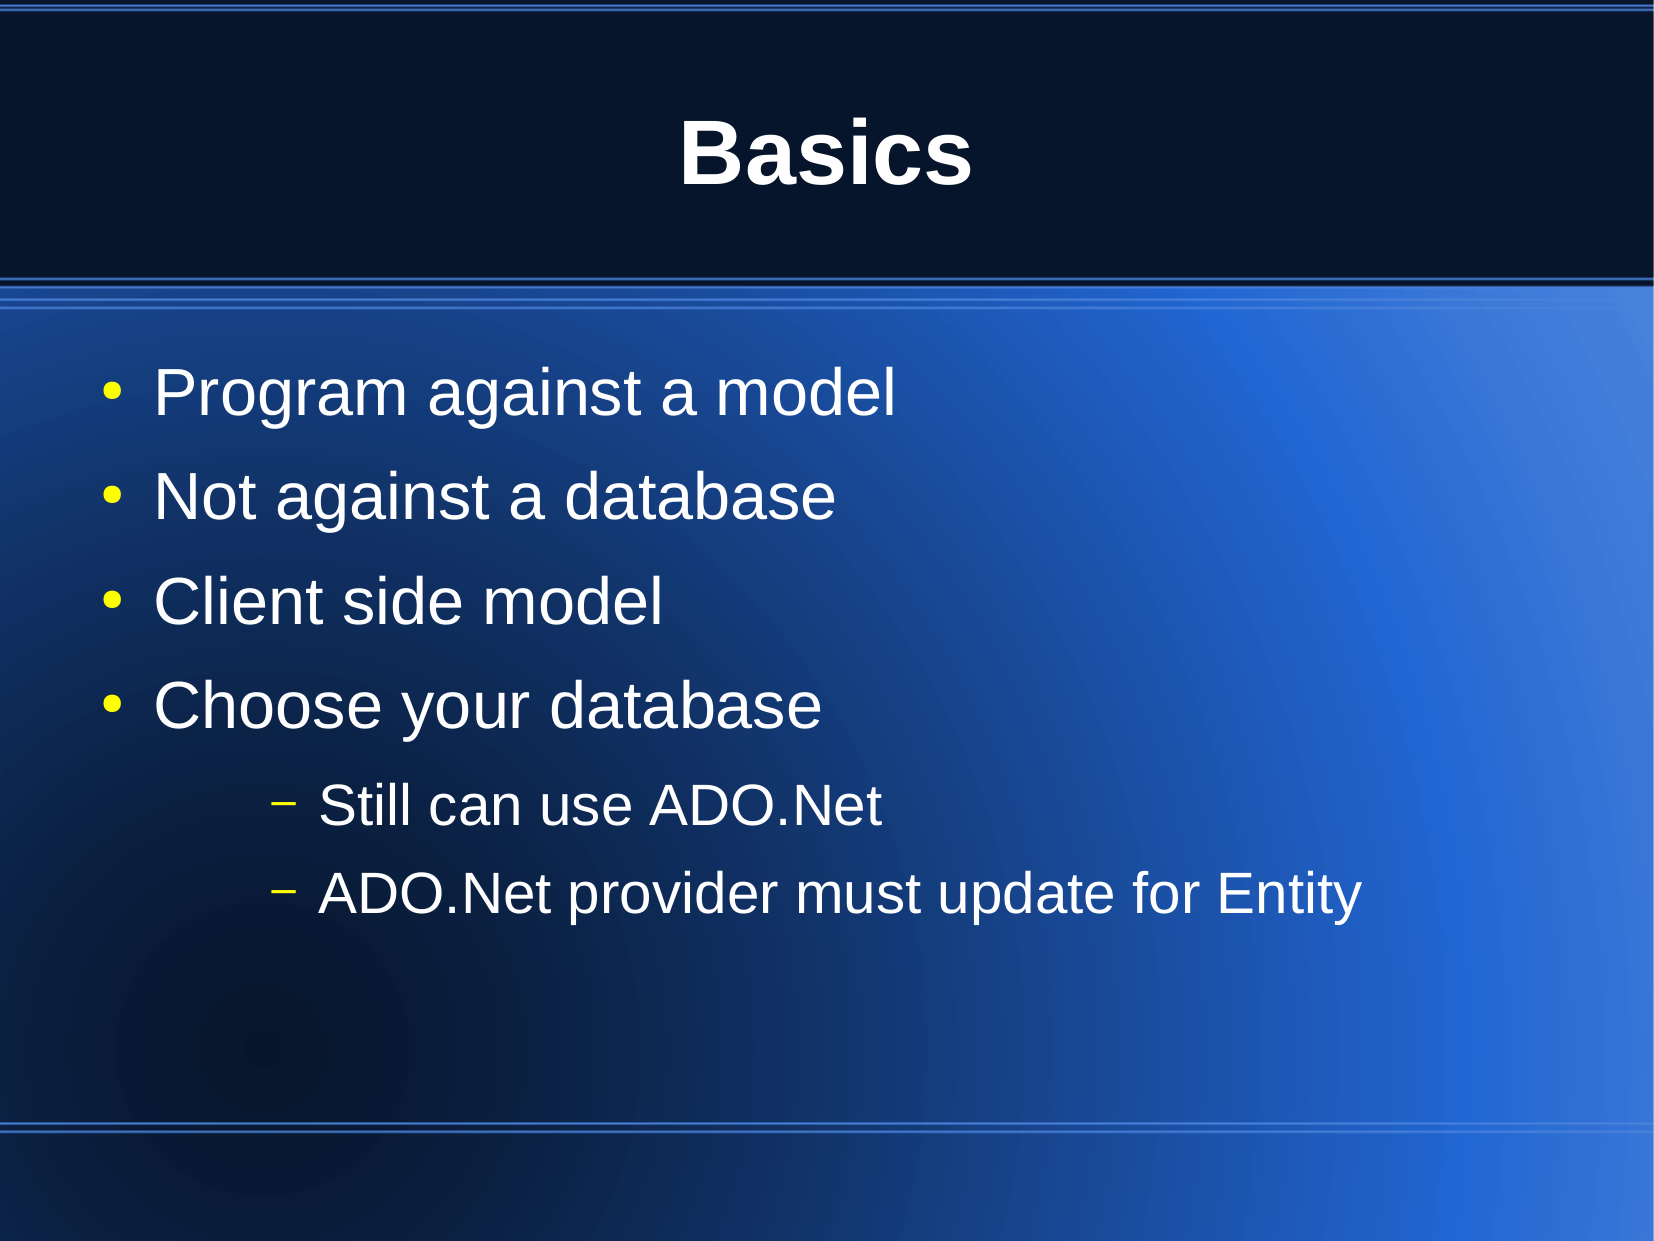

# Basics
Program against a model
Not against a database
Client side model
Choose your database
Still can use ADO.Net
ADO.Net provider must update for Entity